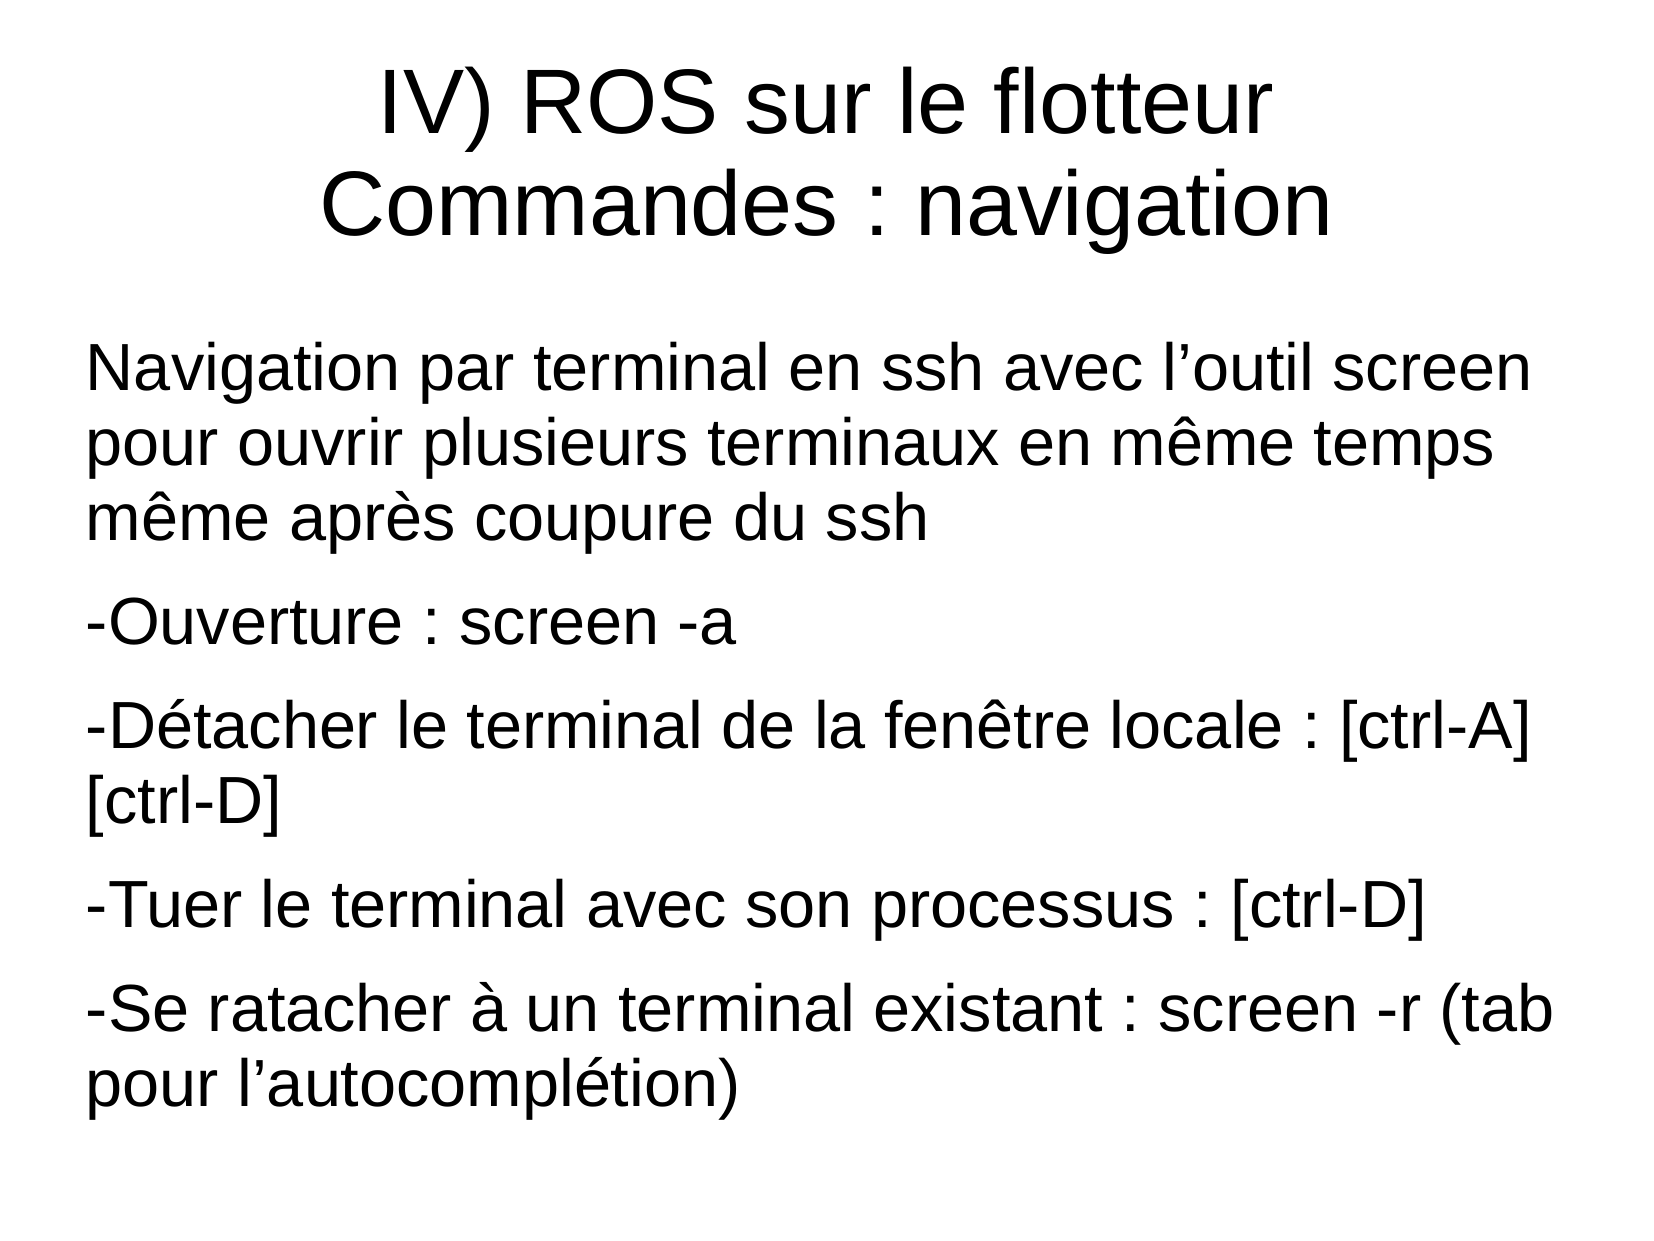

# IV) ROS sur le flotteur Commandes : navigation
Navigation par terminal en ssh avec l’outil screen pour ouvrir plusieurs terminaux en même temps même après coupure du ssh
-Ouverture : screen -a
-Détacher le terminal de la fenêtre locale : [ctrl-A][ctrl-D]
-Tuer le terminal avec son processus : [ctrl-D]
-Se ratacher à un terminal existant : screen -r (tab pour l’autocomplétion)